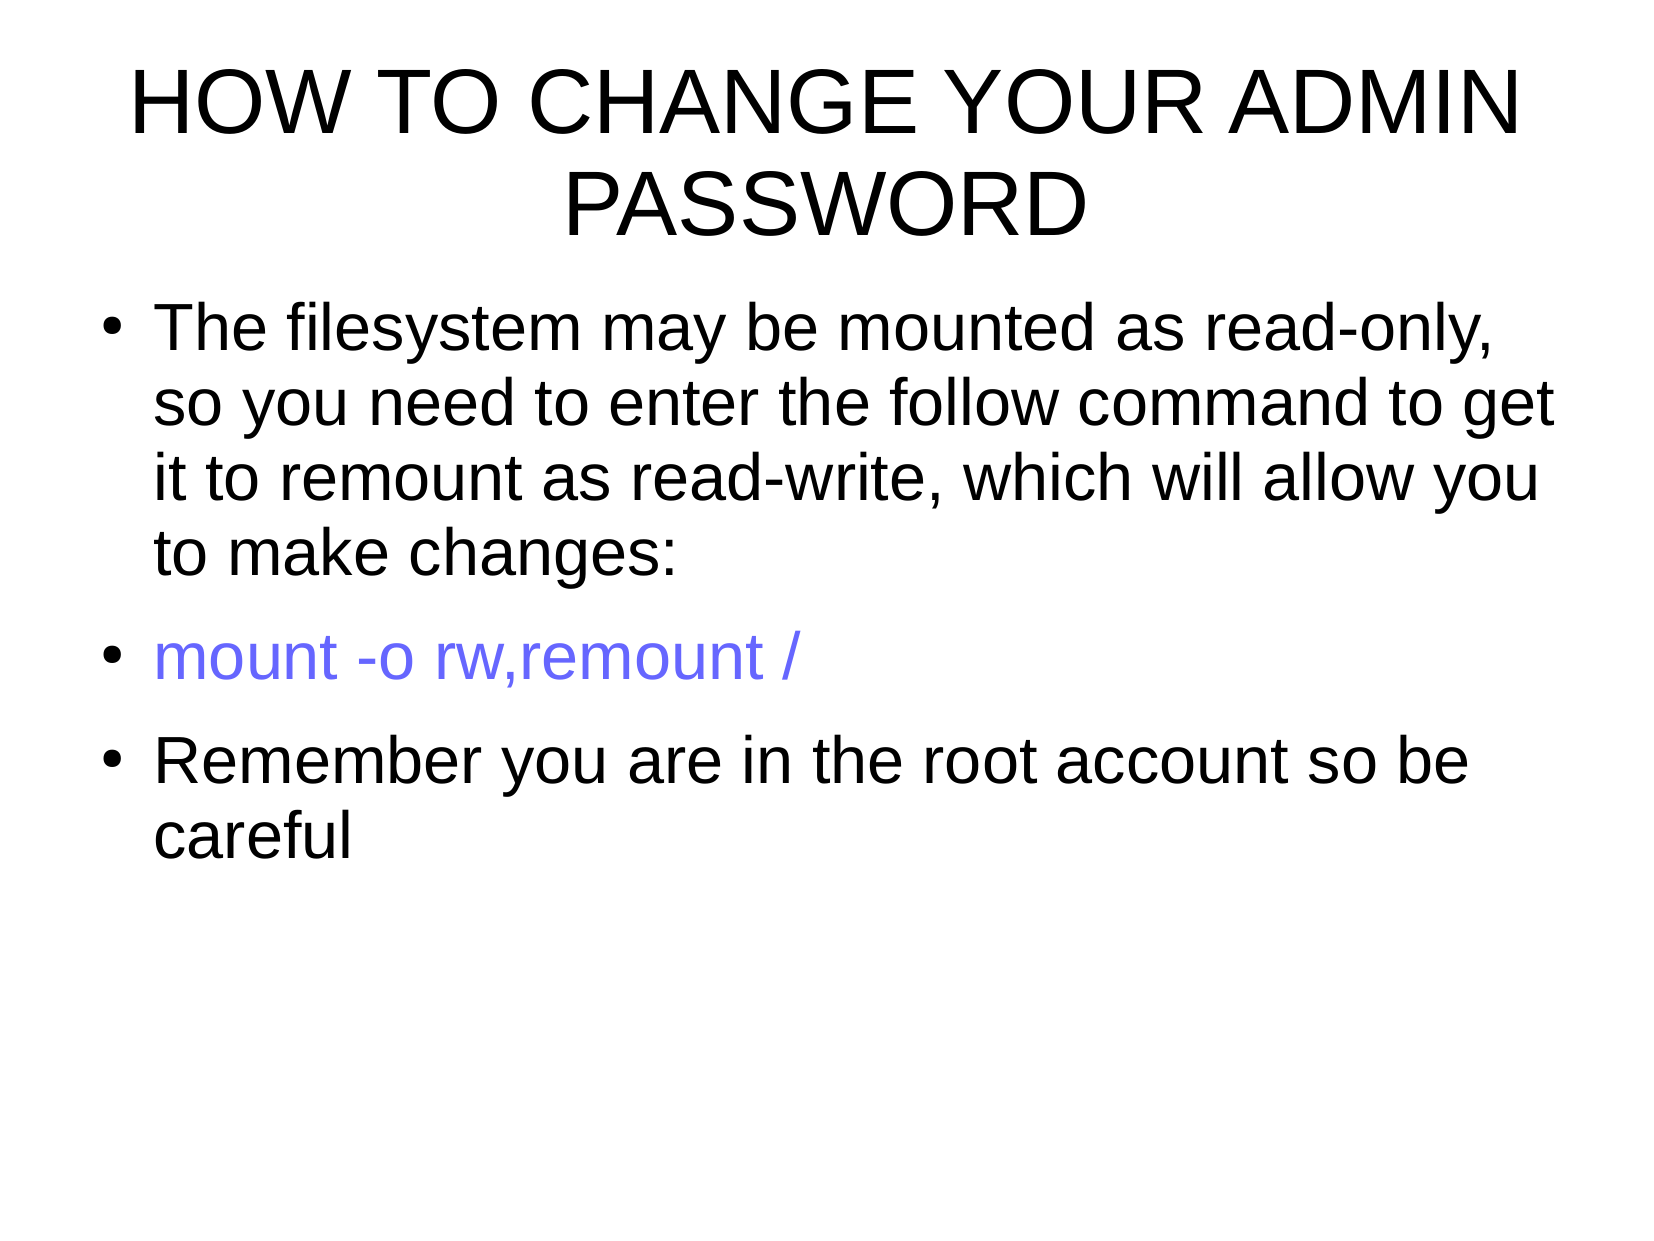

# HOW TO CHANGE YOUR ADMIN PASSWORD
The filesystem may be mounted as read-only, so you need to enter the follow command to get it to remount as read-write, which will allow you to make changes:
mount -o rw,remount /
Remember you are in the root account so be careful